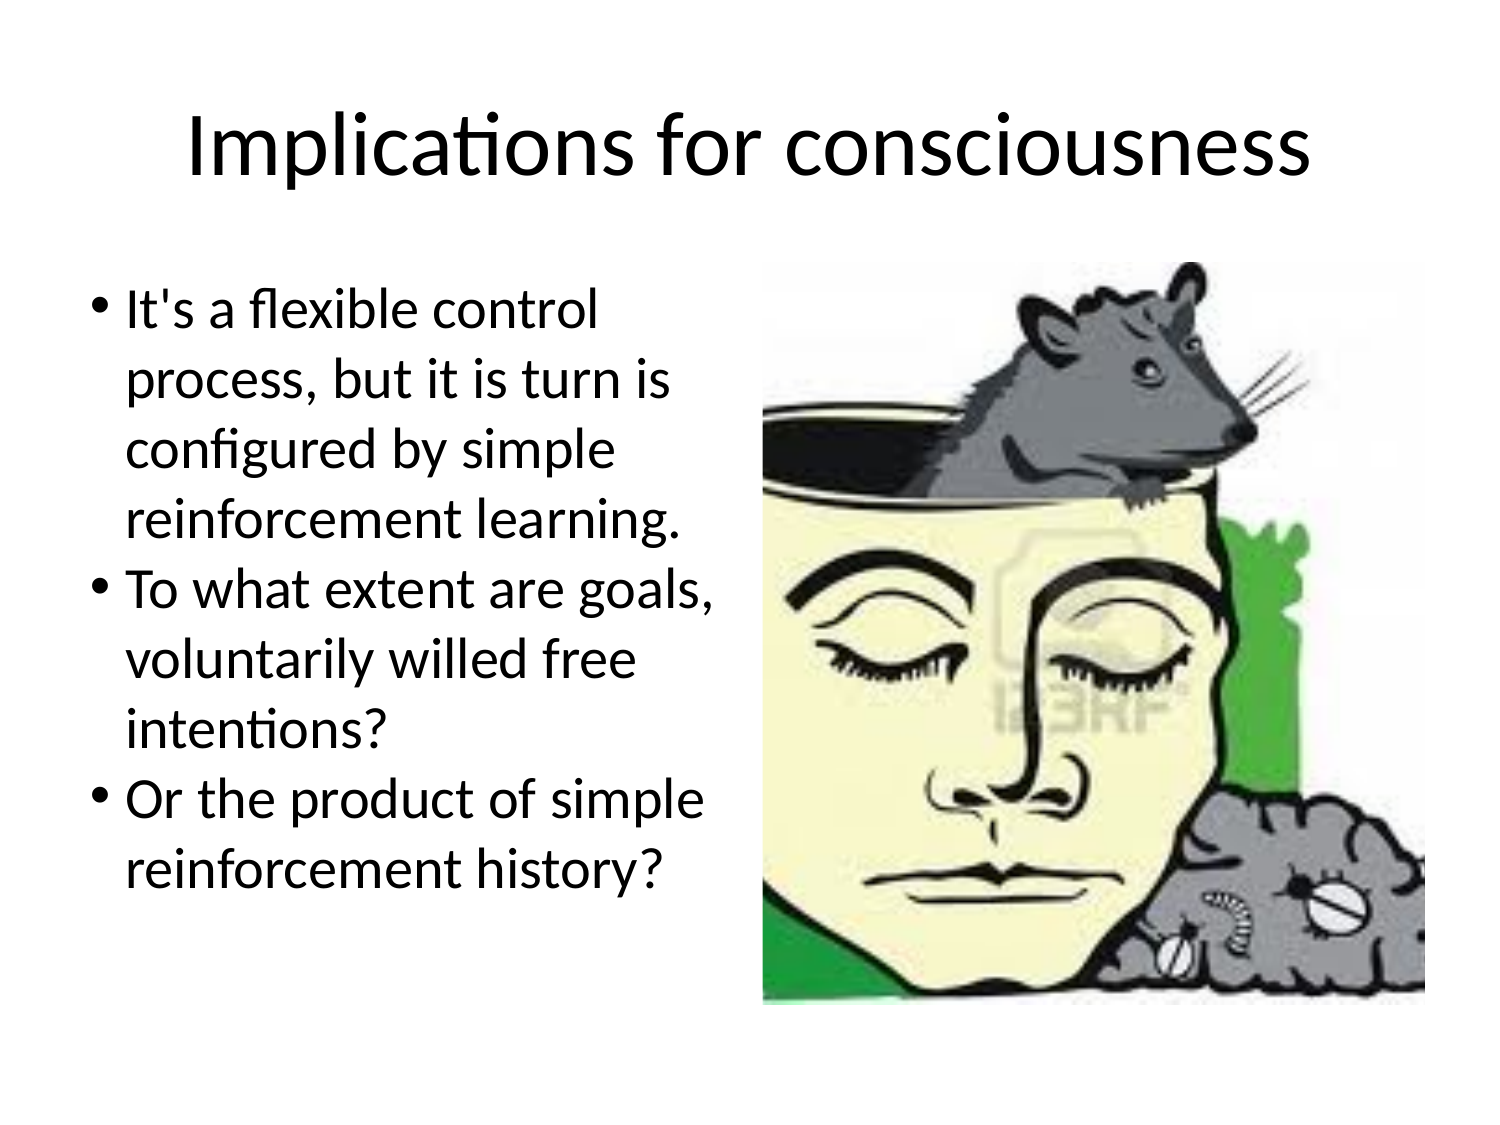

Implications for consciousness
It's a flexible control process, but it is turn is configured by simple reinforcement learning.
To what extent are goals, voluntarily willed free intentions?
Or the product of simple reinforcement history?